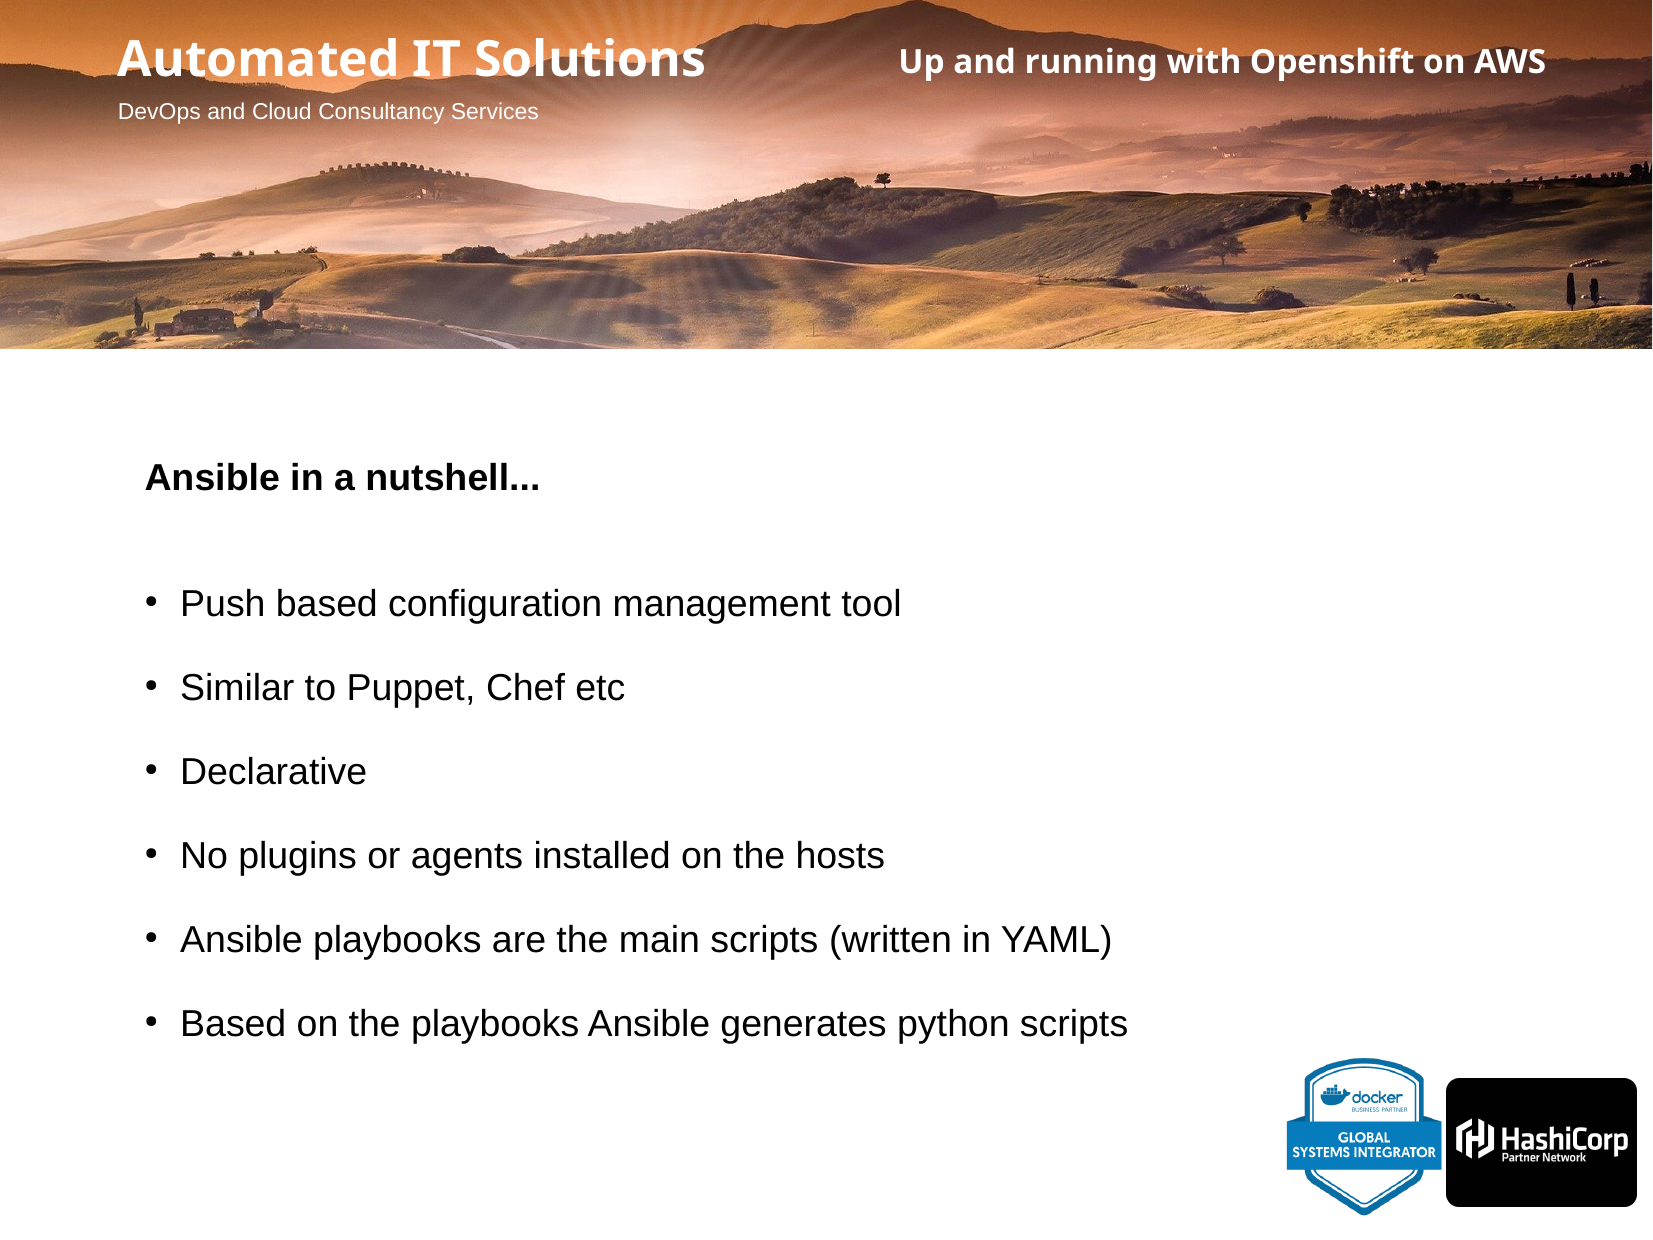

Up and running with Openshift on AWS
Ansible in a nutshell...
Push based configuration management tool
Similar to Puppet, Chef etc
Declarative
No plugins or agents installed on the hosts
Ansible playbooks are the main scripts (written in YAML)
Based on the playbooks Ansible generates python scripts